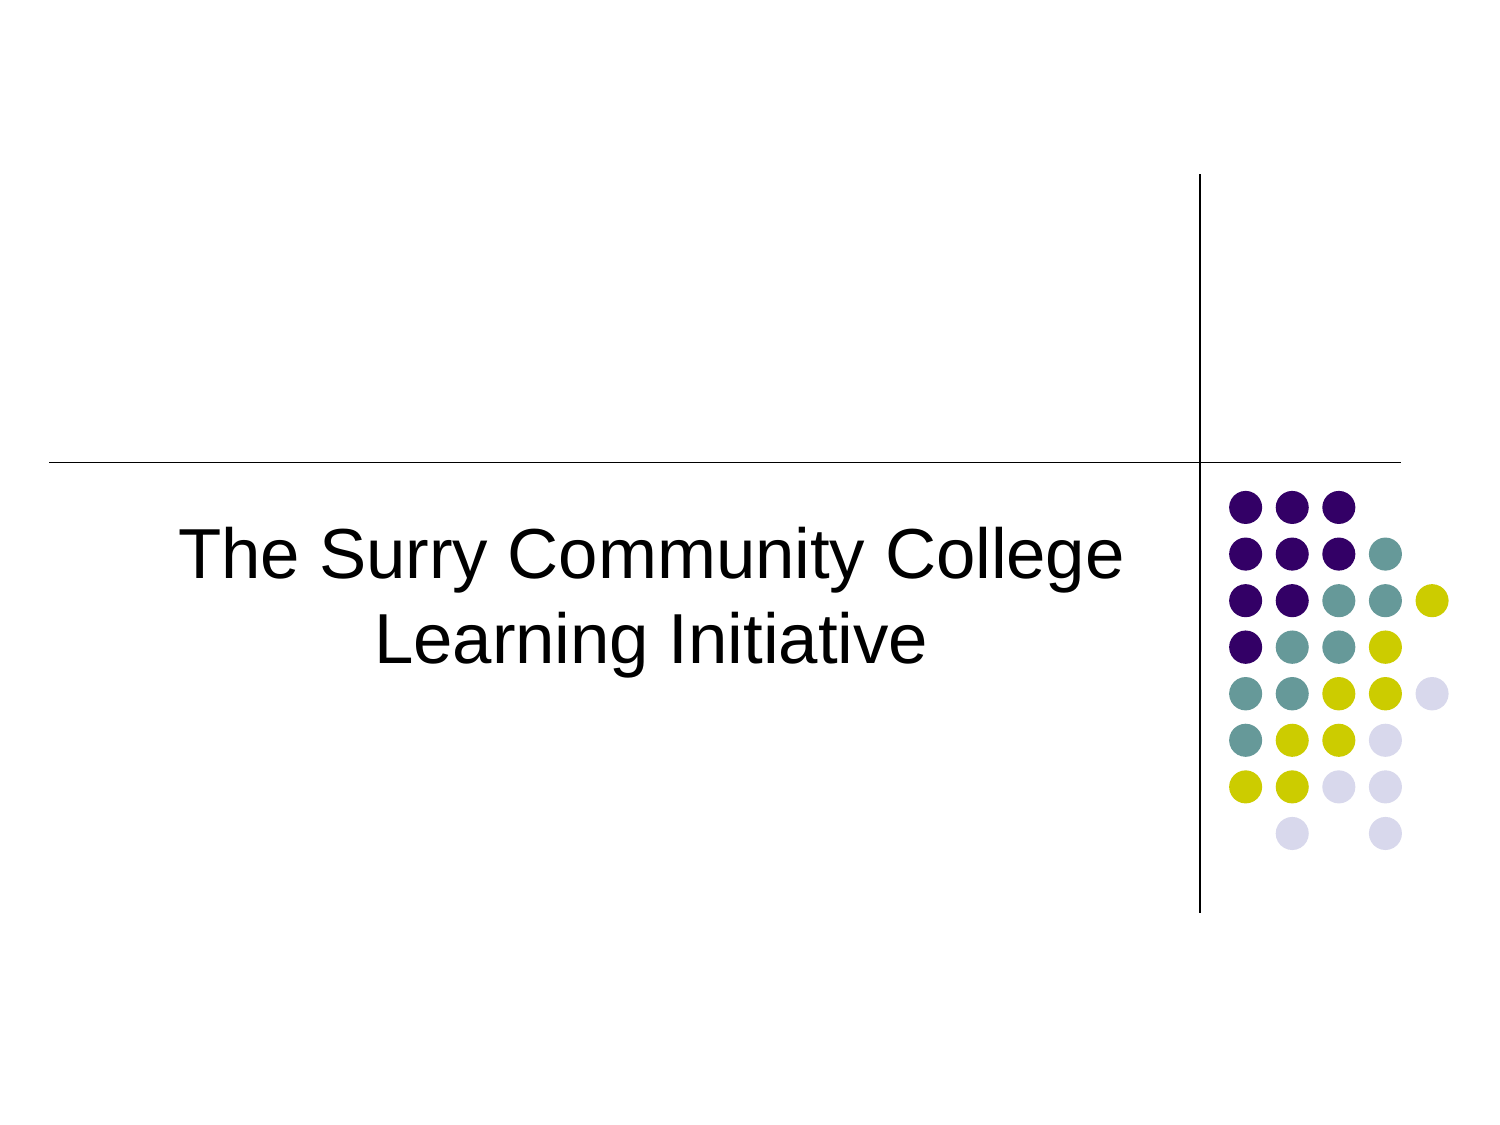

#
The Surry Community College Learning Initiative